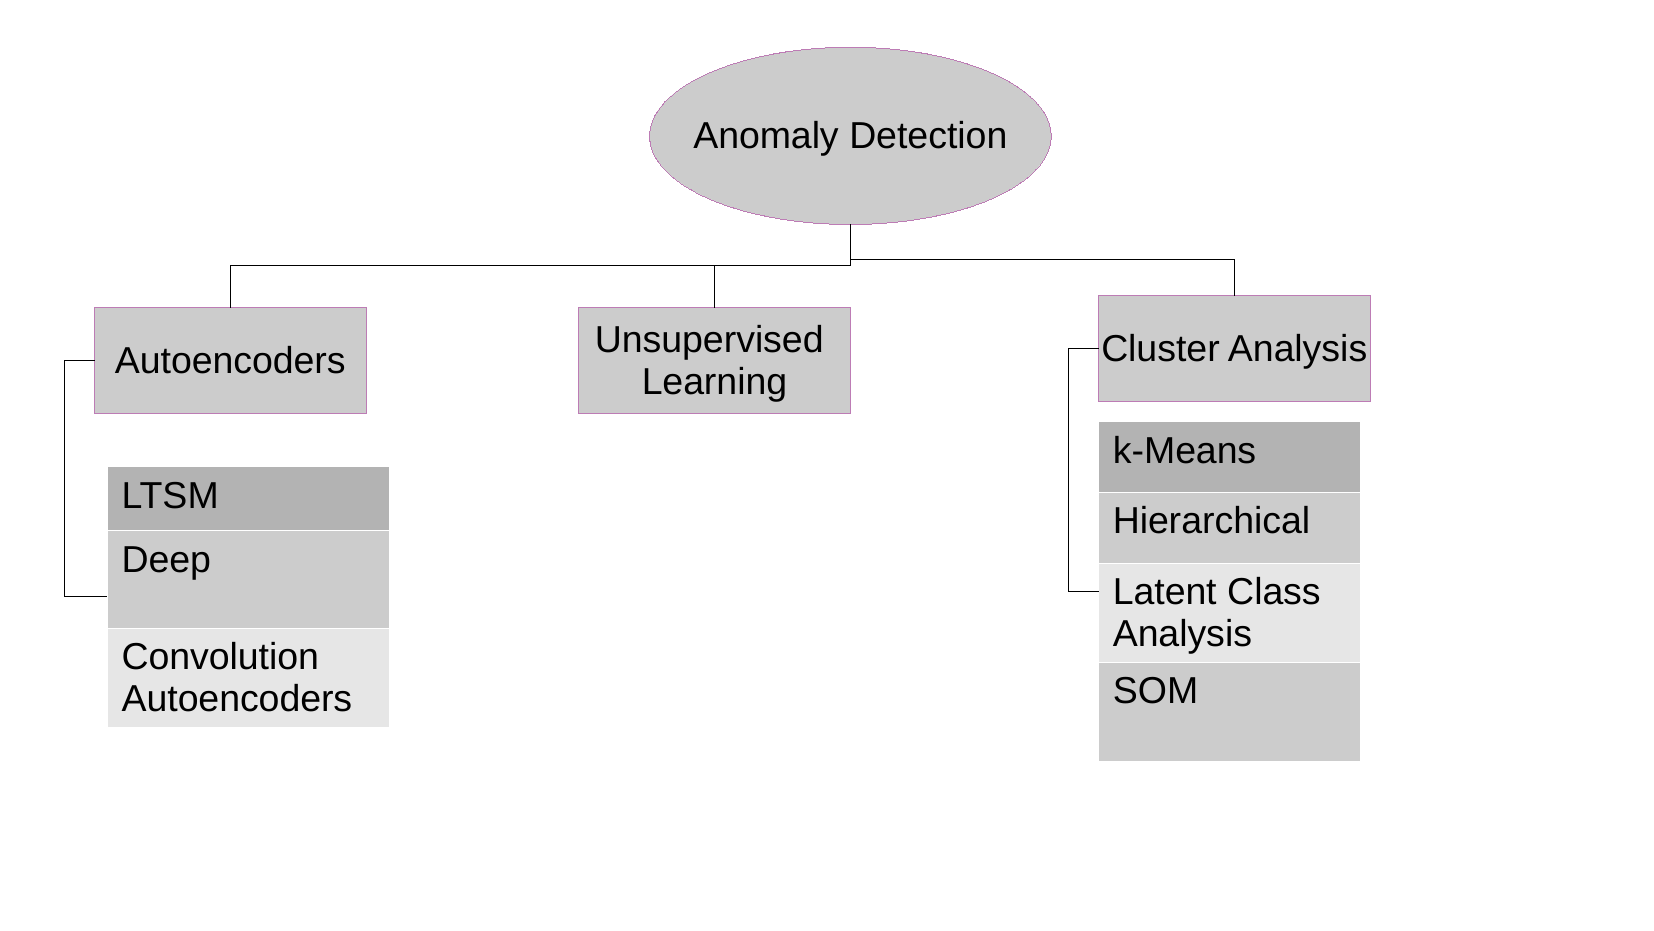

Anomaly Detection
Cluster Analysis
Autoencoders
Unsupervised
Learning
| k-Means |
| --- |
| Hierarchical |
| Latent Class Analysis |
| SOM |
| LTSM |
| --- |
| Deep |
| Convolution Autoencoders |